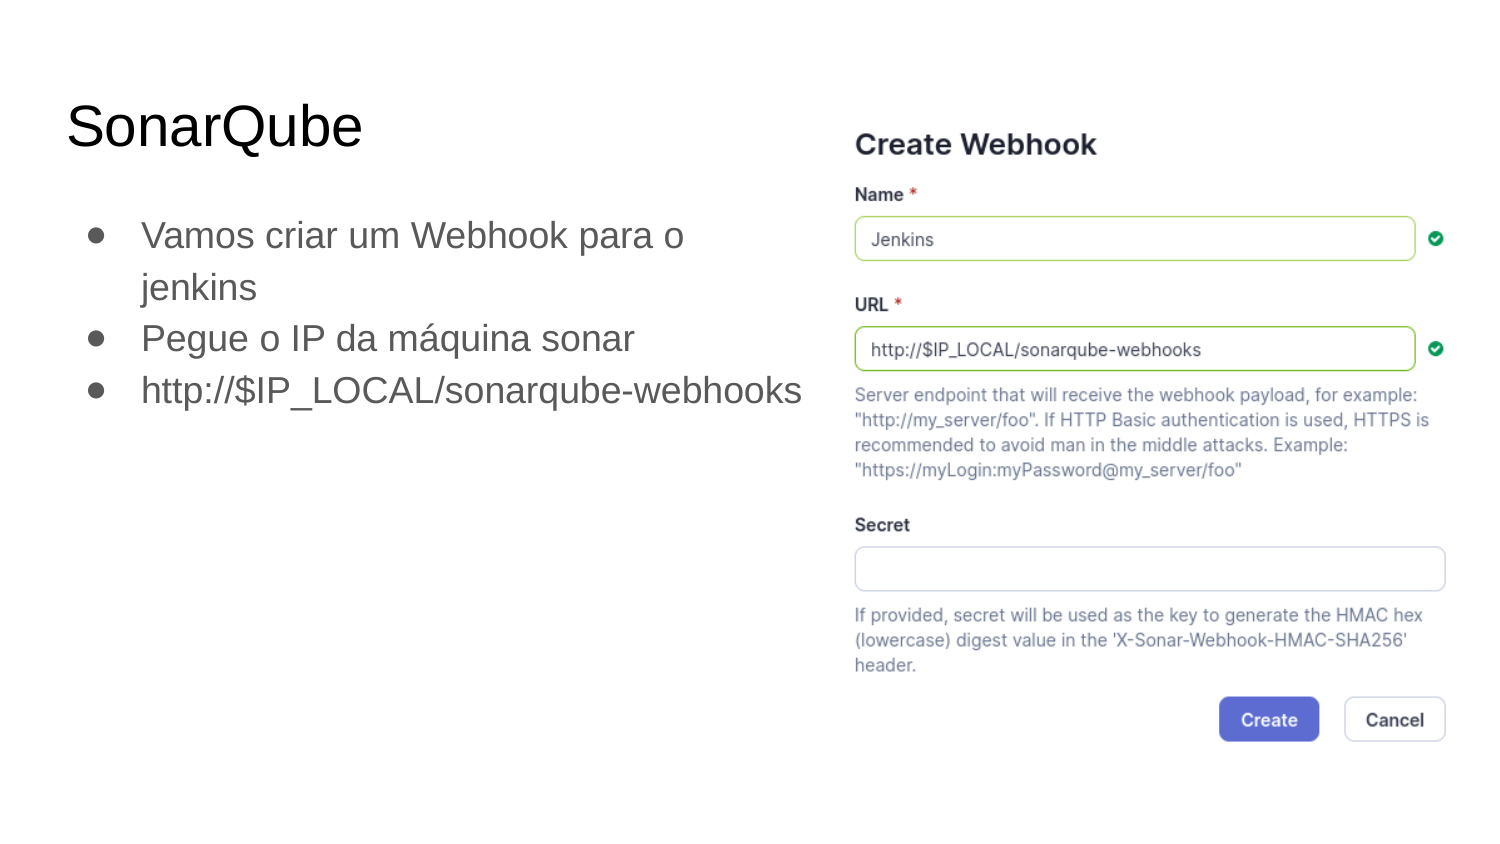

# SonarQube
Vamos criar um Webhook para o
jenkins
Pegue o IP da máquina sonar
http://$IP_LOCAL/sonarqube-webhooks